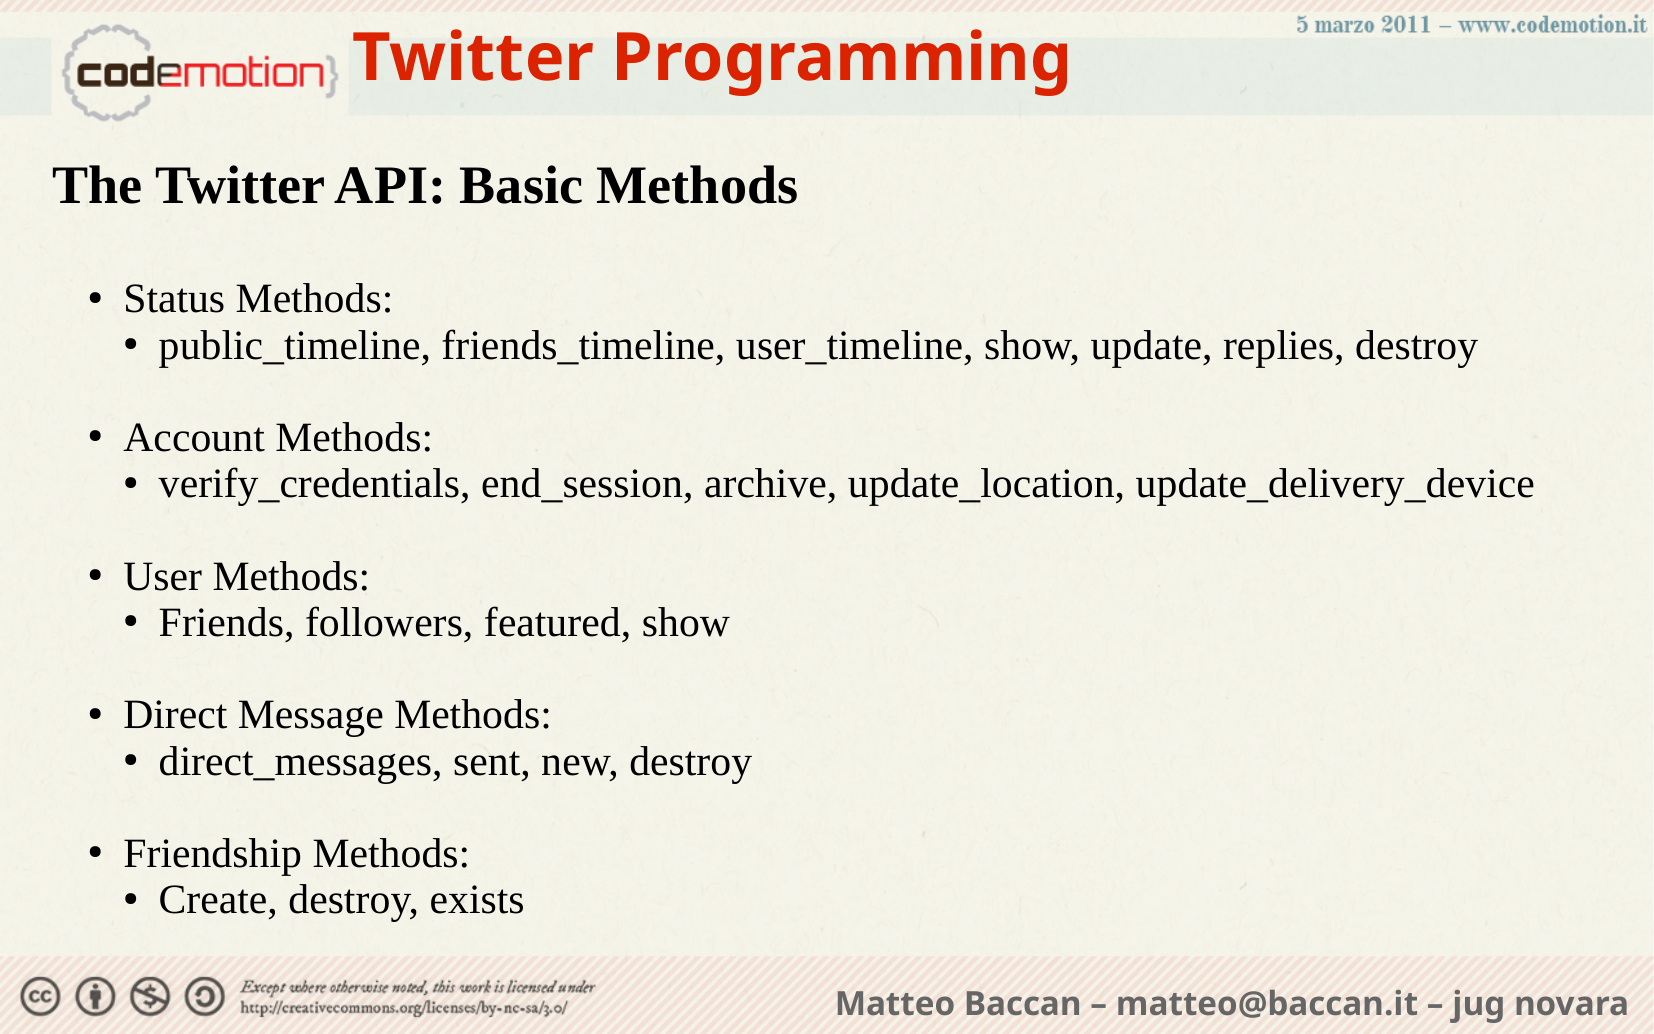

# Twitter Programming
The Twitter API: Basic Methods
Status Methods:
public_timeline, friends_timeline, user_timeline, show, update, replies, destroy
Account Methods:
verify_credentials, end_session, archive, update_location, update_delivery_device
User Methods:
Friends, followers, featured, show
Direct Message Methods:
direct_messages, sent, new, destroy
Friendship Methods:
Create, destroy, exists
20
Twitter Programming - Matteo Baccan - matteo@baccan.it